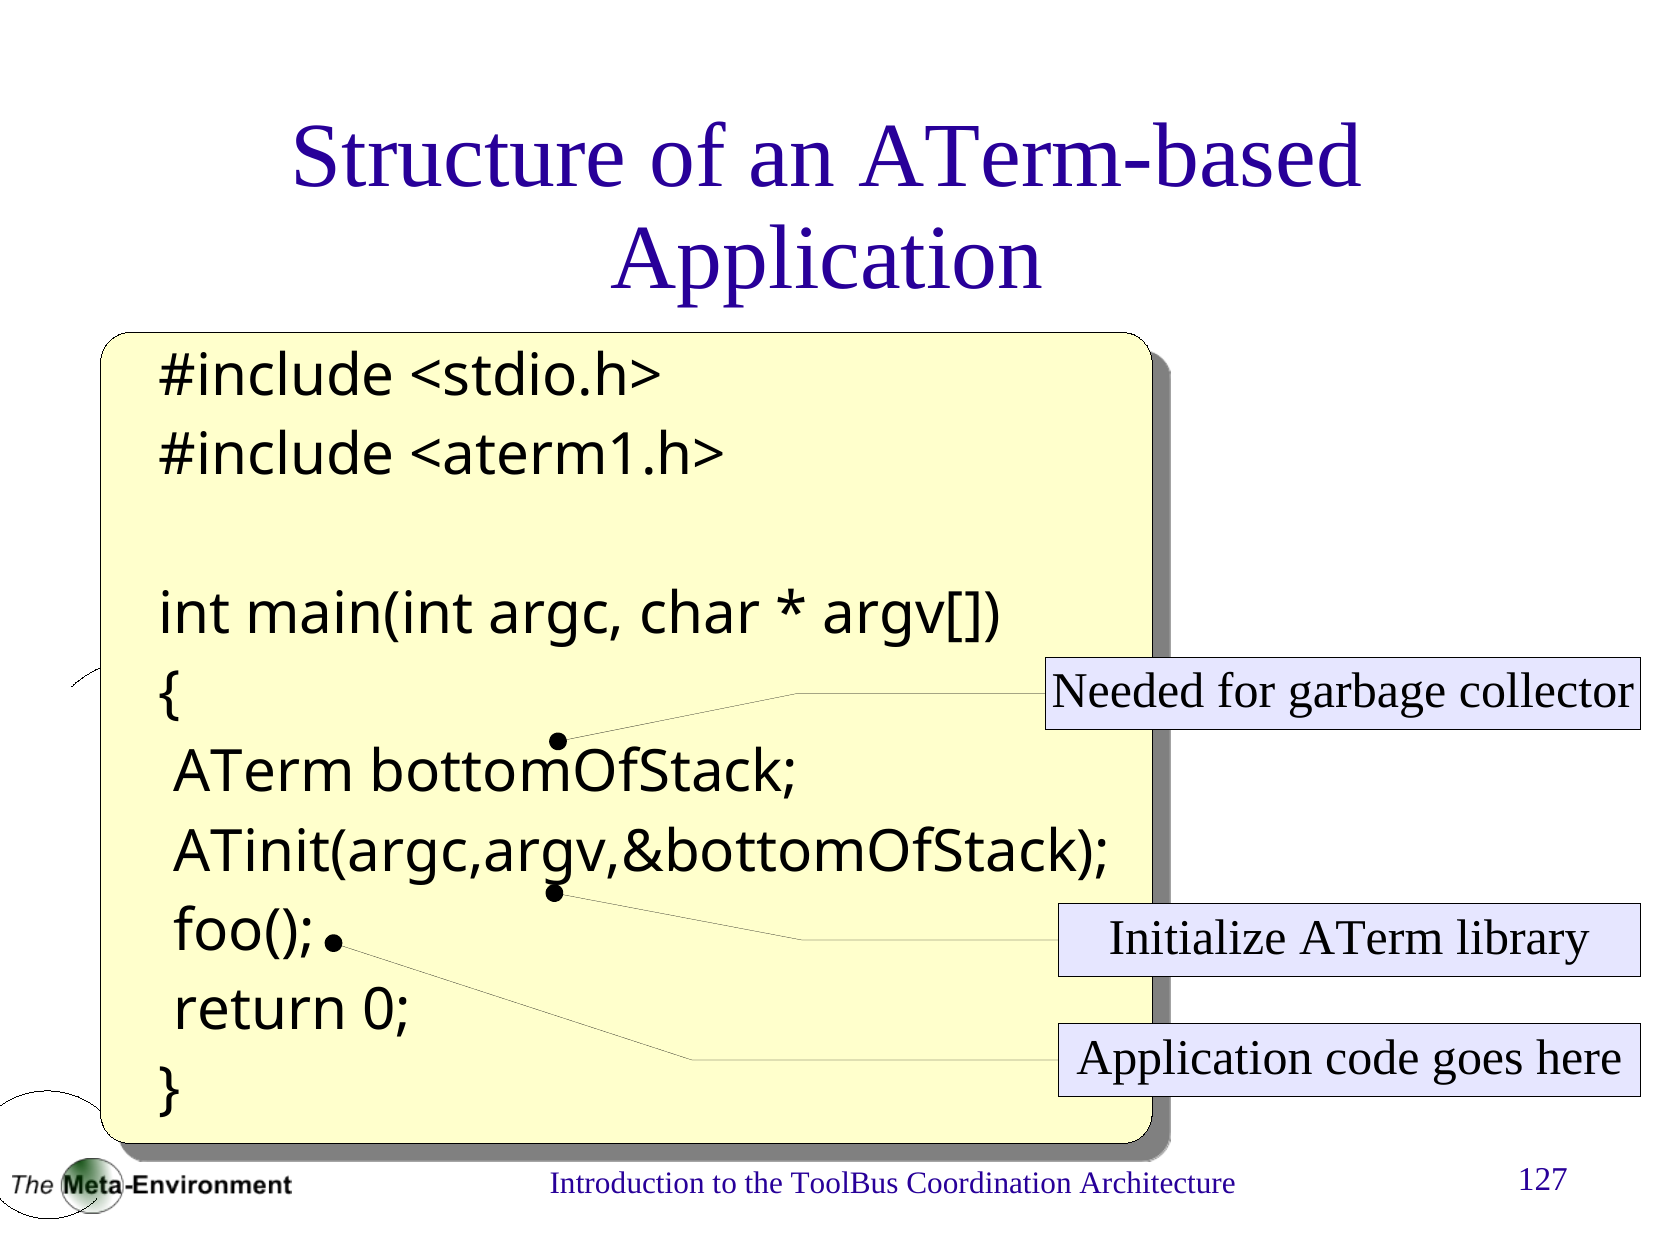

# Structure of an ATerm-based Application
#include <stdio.h>
#include <aterm1.h>
int main(int argc, char * argv[])
{
 ATerm bottomOfStack;
 ATinit(argc,argv,&bottomOfStack);
 foo();
 return 0;
}